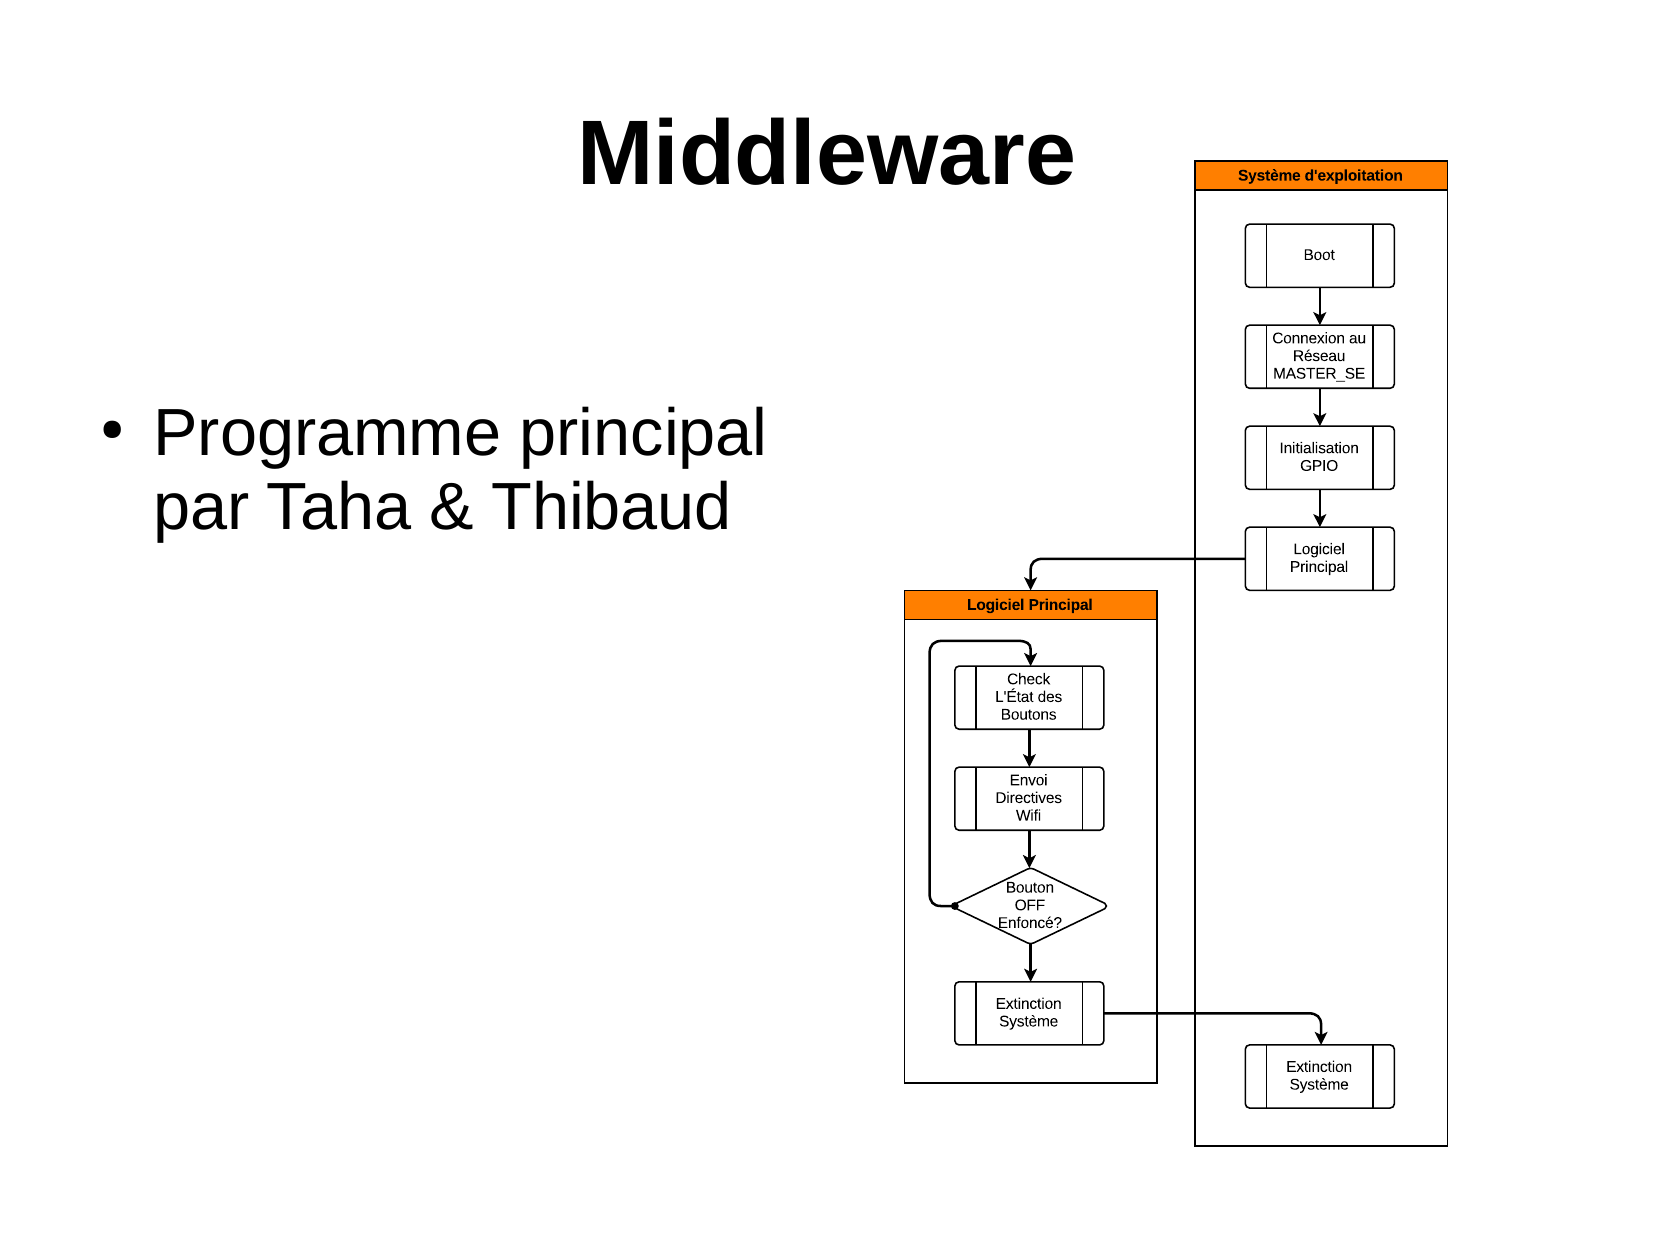

# Middleware
Programme principal par Taha & Thibaud